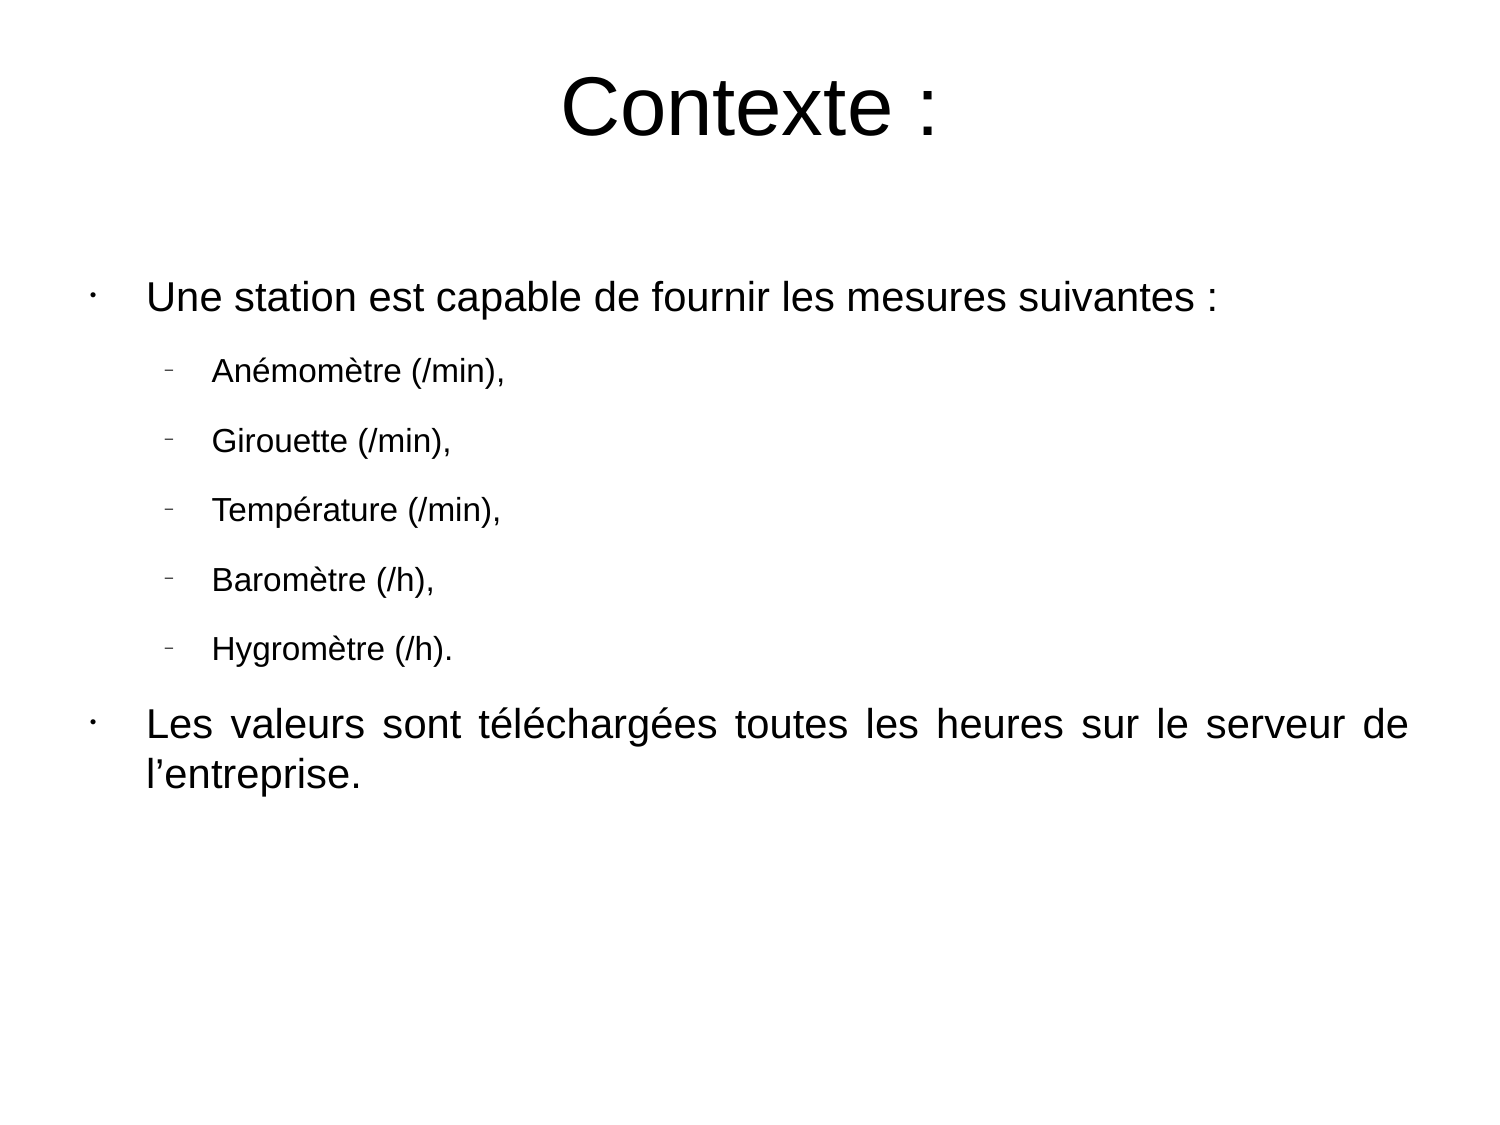

# Contexte :
Une station est capable de fournir les mesures suivantes :
Anémomètre (/min),
Girouette (/min),
Température (/min),
Baromètre (/h),
Hygromètre (/h).
Les valeurs sont téléchargées toutes les heures sur le serveur de l’entreprise.